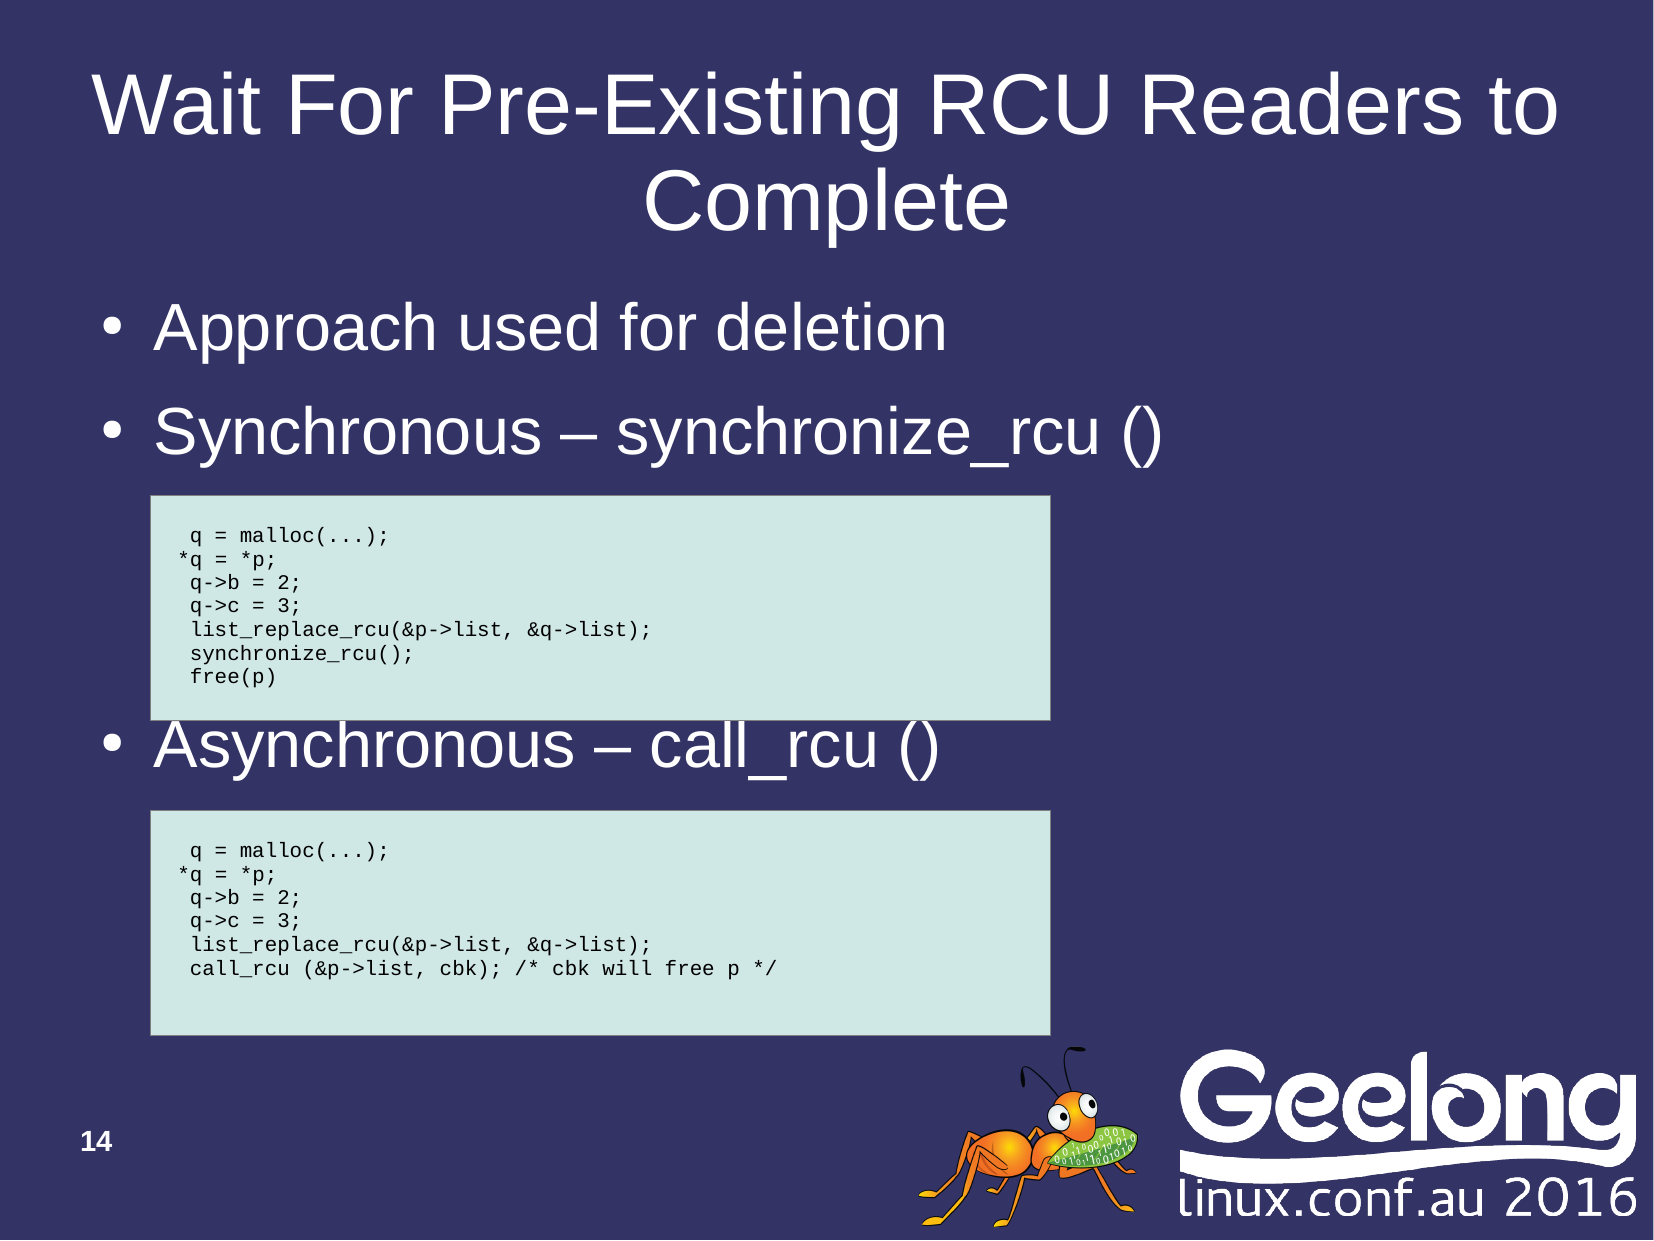

# Wait For Pre-Existing RCU Readers to Complete
Approach used for deletion
Synchronous – synchronize_rcu ()
Asynchronous – call_rcu ()
 q = malloc(...);
 *q = *p;
 q->b = 2;
 q->c = 3;
 list_replace_rcu(&p->list, &q->list);
 synchronize_rcu();
 free(p)
 q = malloc(...);
 *q = *p;
 q->b = 2;
 q->c = 3;
 list_replace_rcu(&p->list, &q->list);
 call_rcu (&p->list, cbk); /* cbk will free p */
14